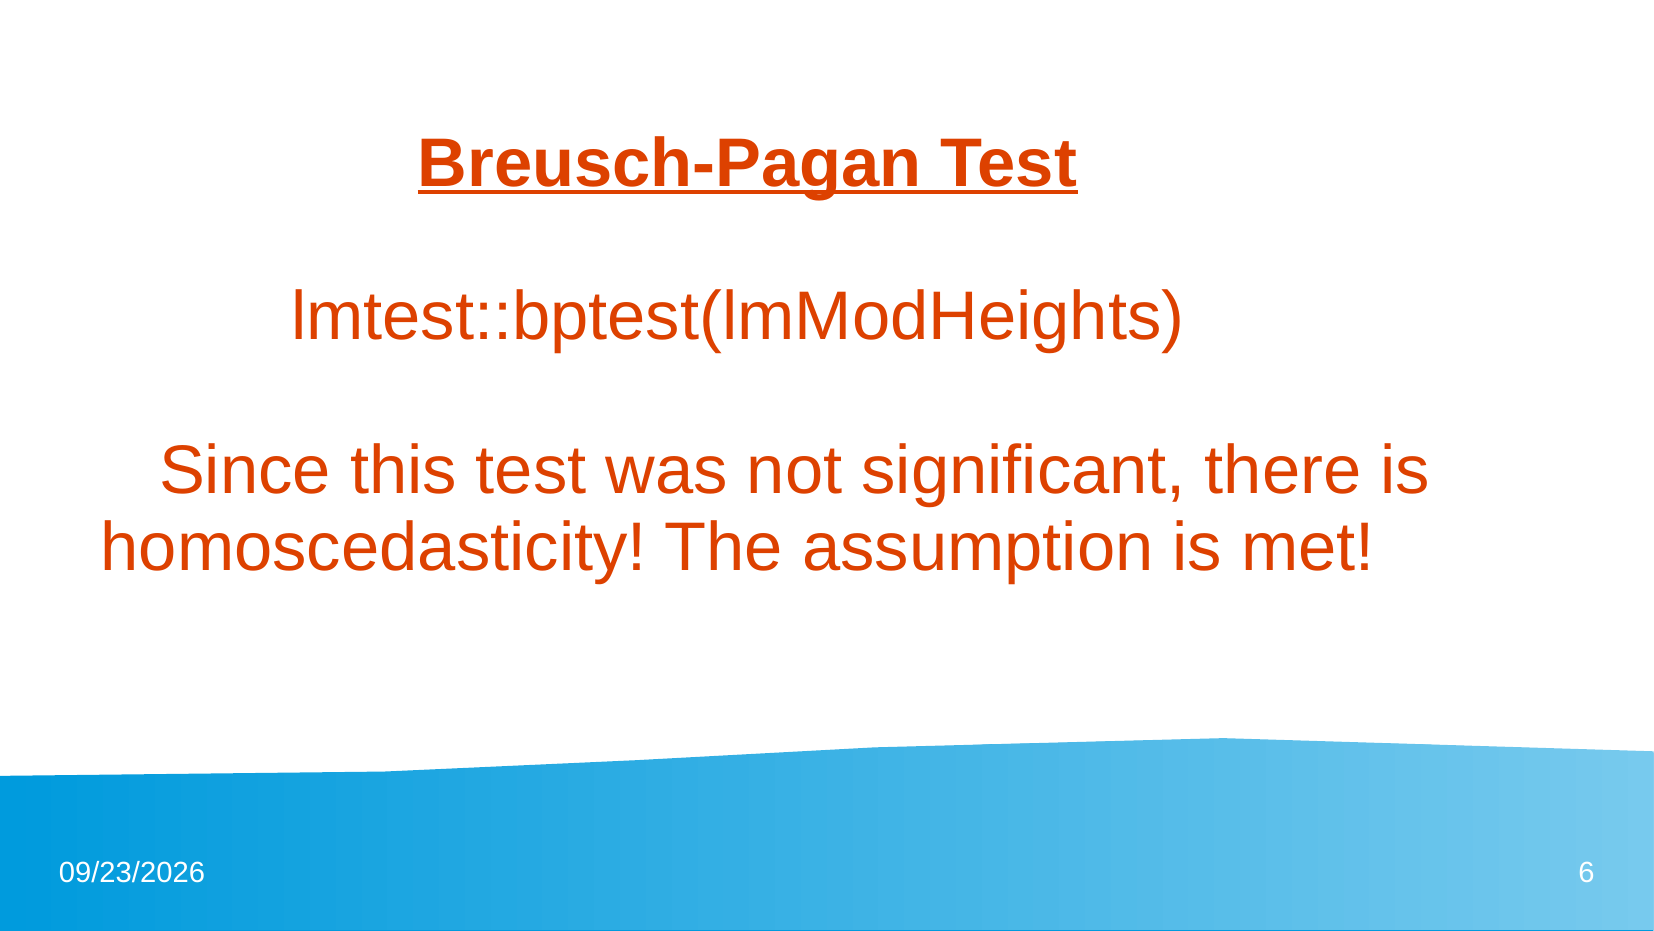

# Breusch-Pagan Test lmtest::bptest(lmModHeights) Since this test was not significant, there is homoscedasticity! The assumption is met!